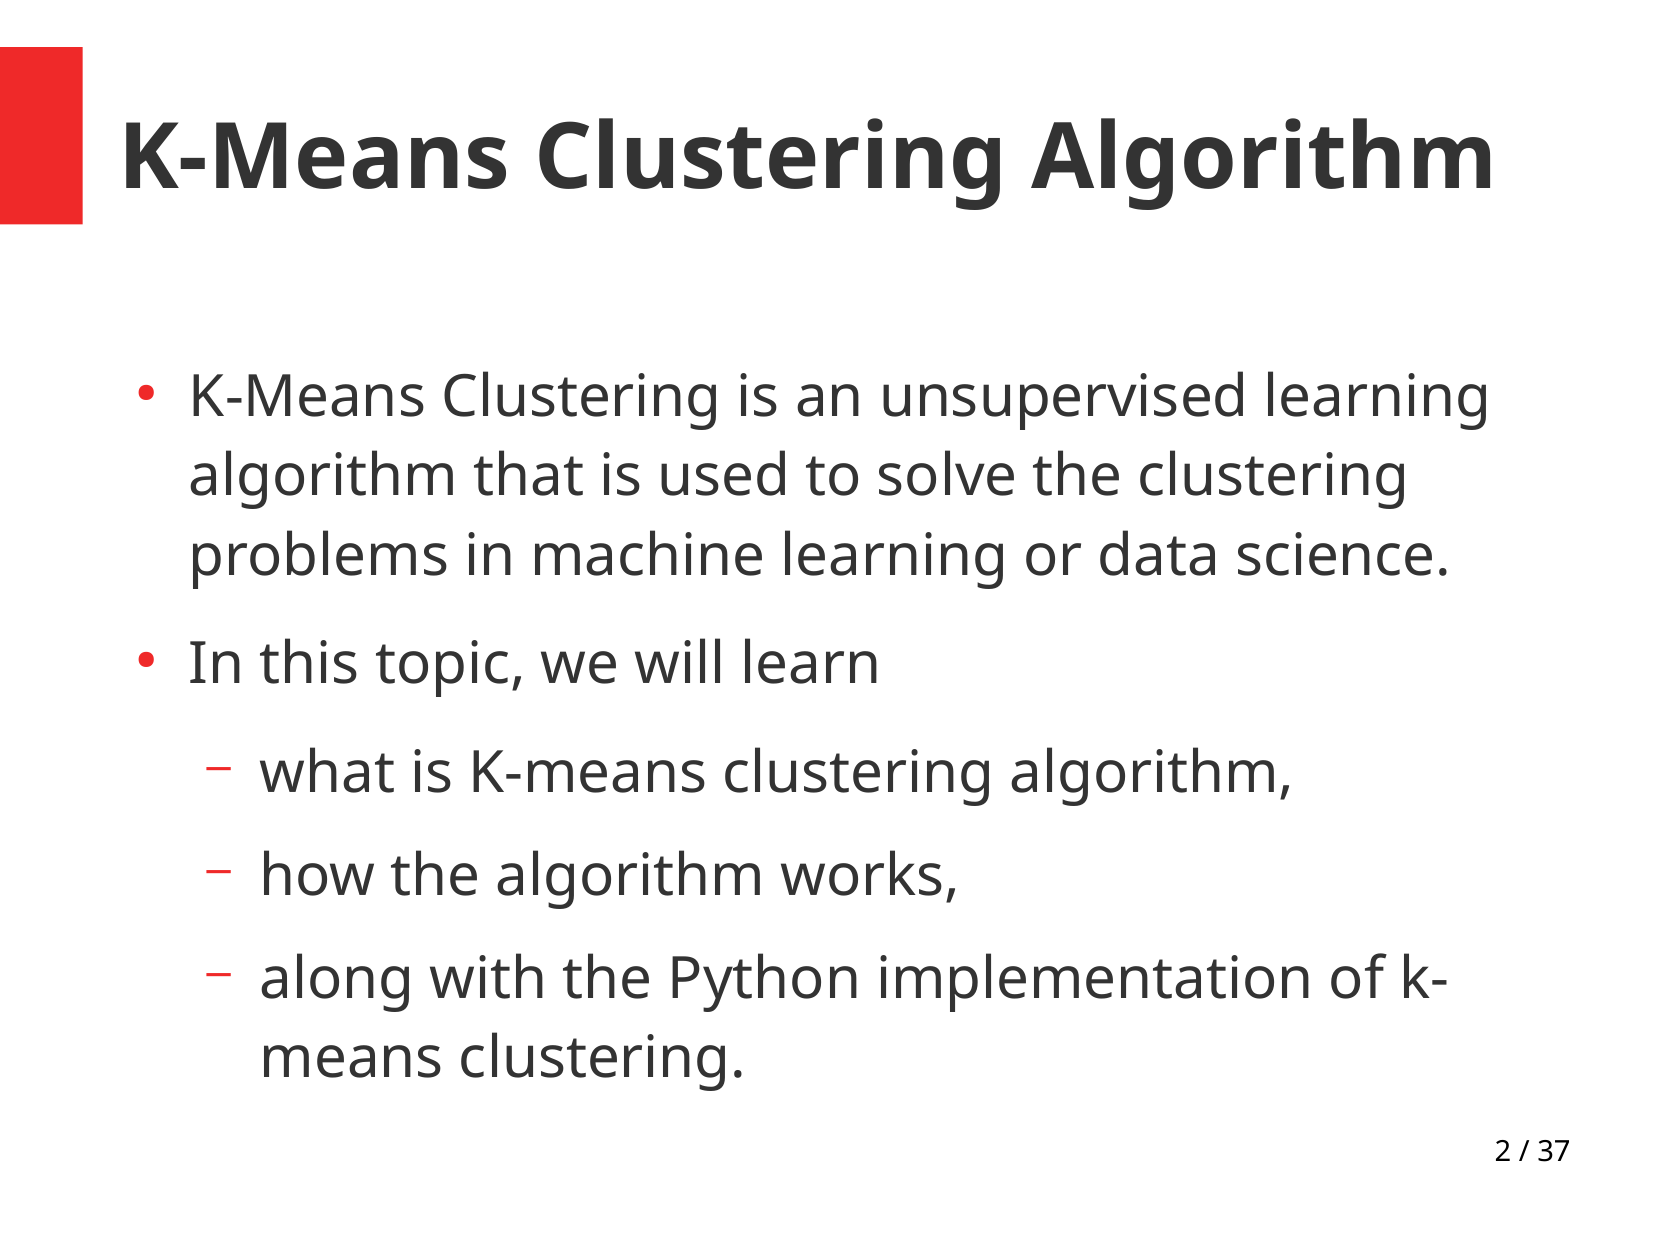

# K-Means Clustering Algorithm
K-Means Clustering is an unsupervised learning algorithm that is used to solve the clustering problems in machine learning or data science.
In this topic, we will learn
what is K-means clustering algorithm,
how the algorithm works,
along with the Python implementation of k-means clustering.
2